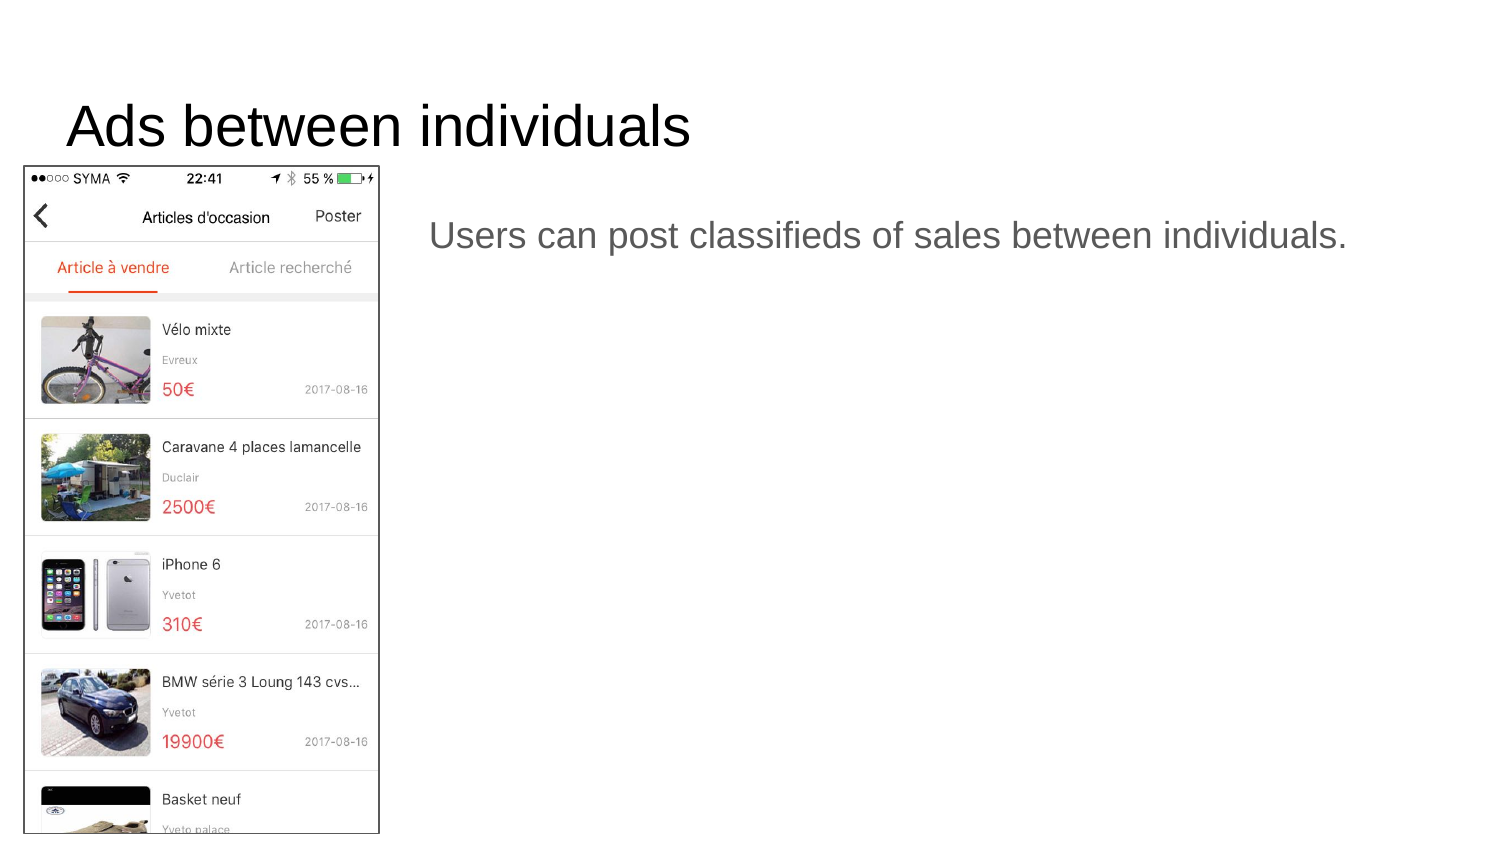

# Ads between individuals
Users can post classifieds of sales between individuals.